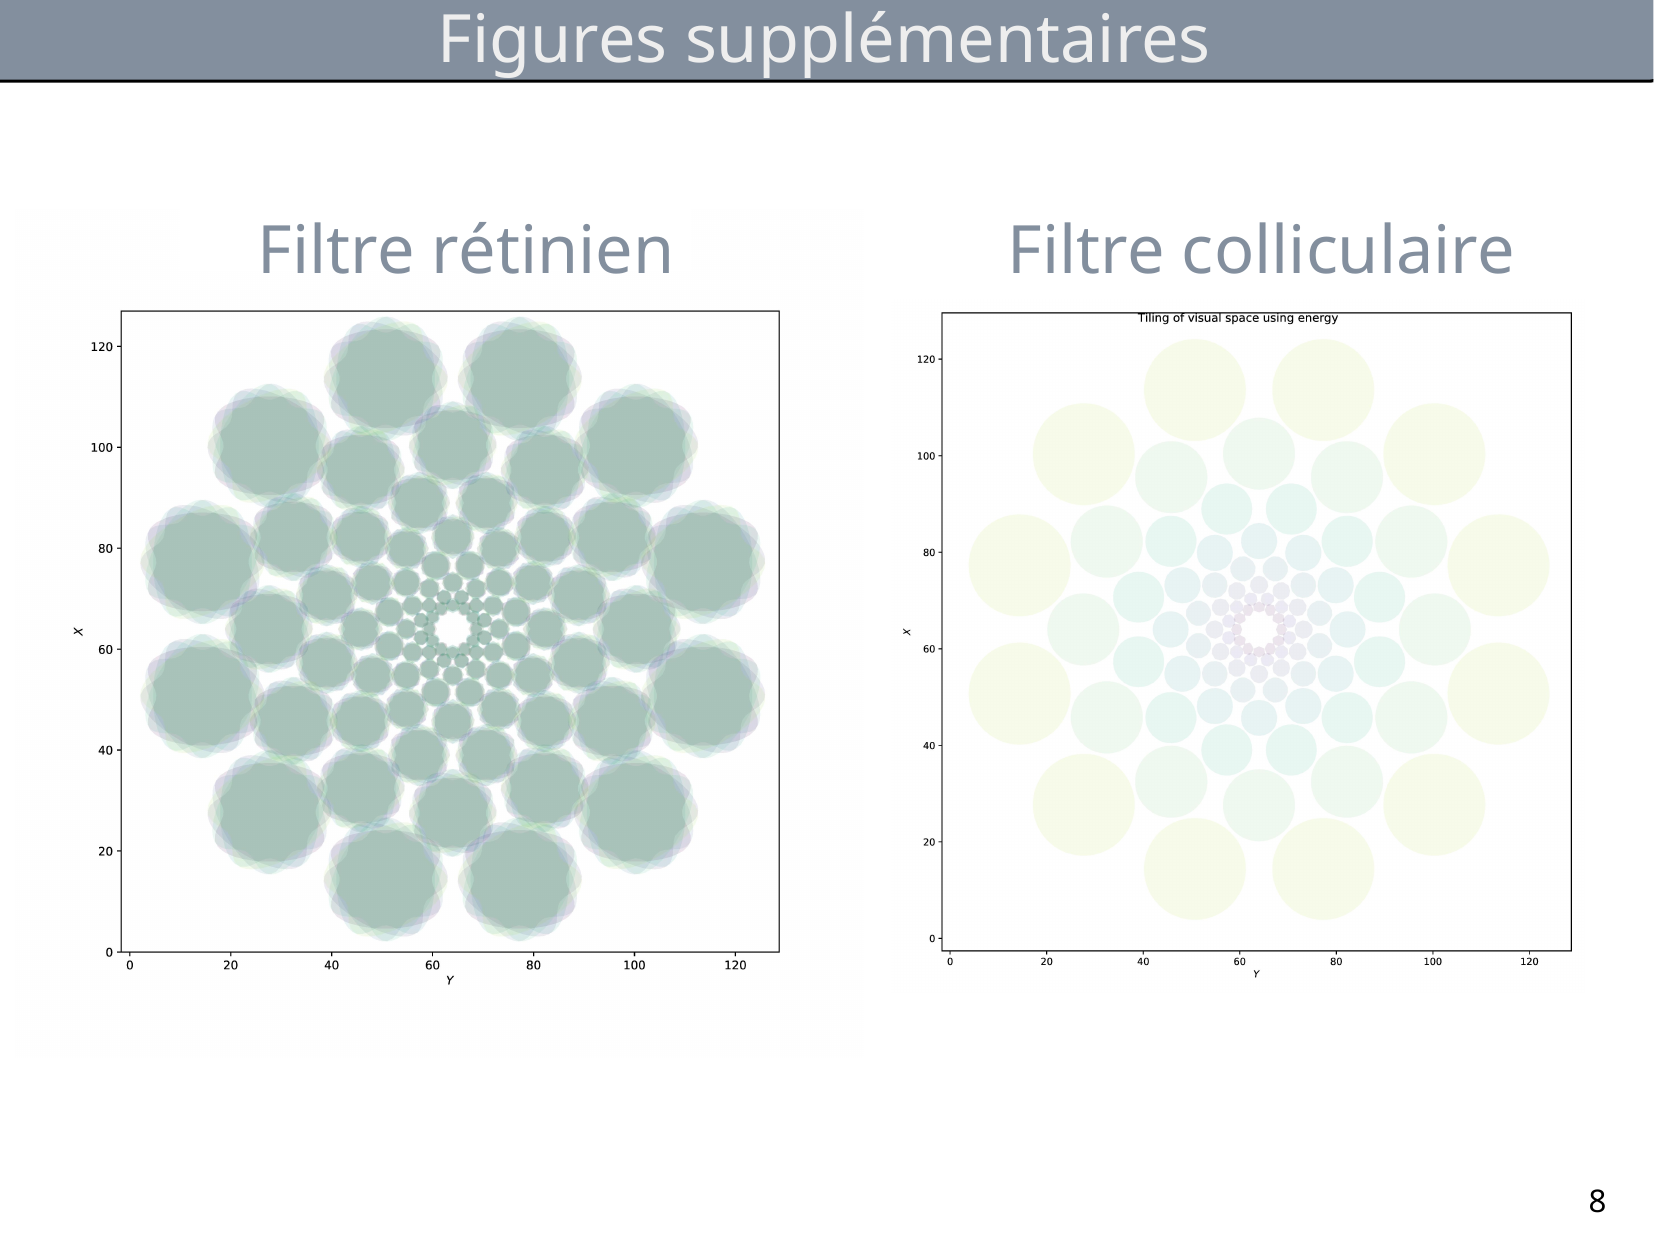

Figures supplémentaires
Filtre rétinien
Filtre colliculaire
8